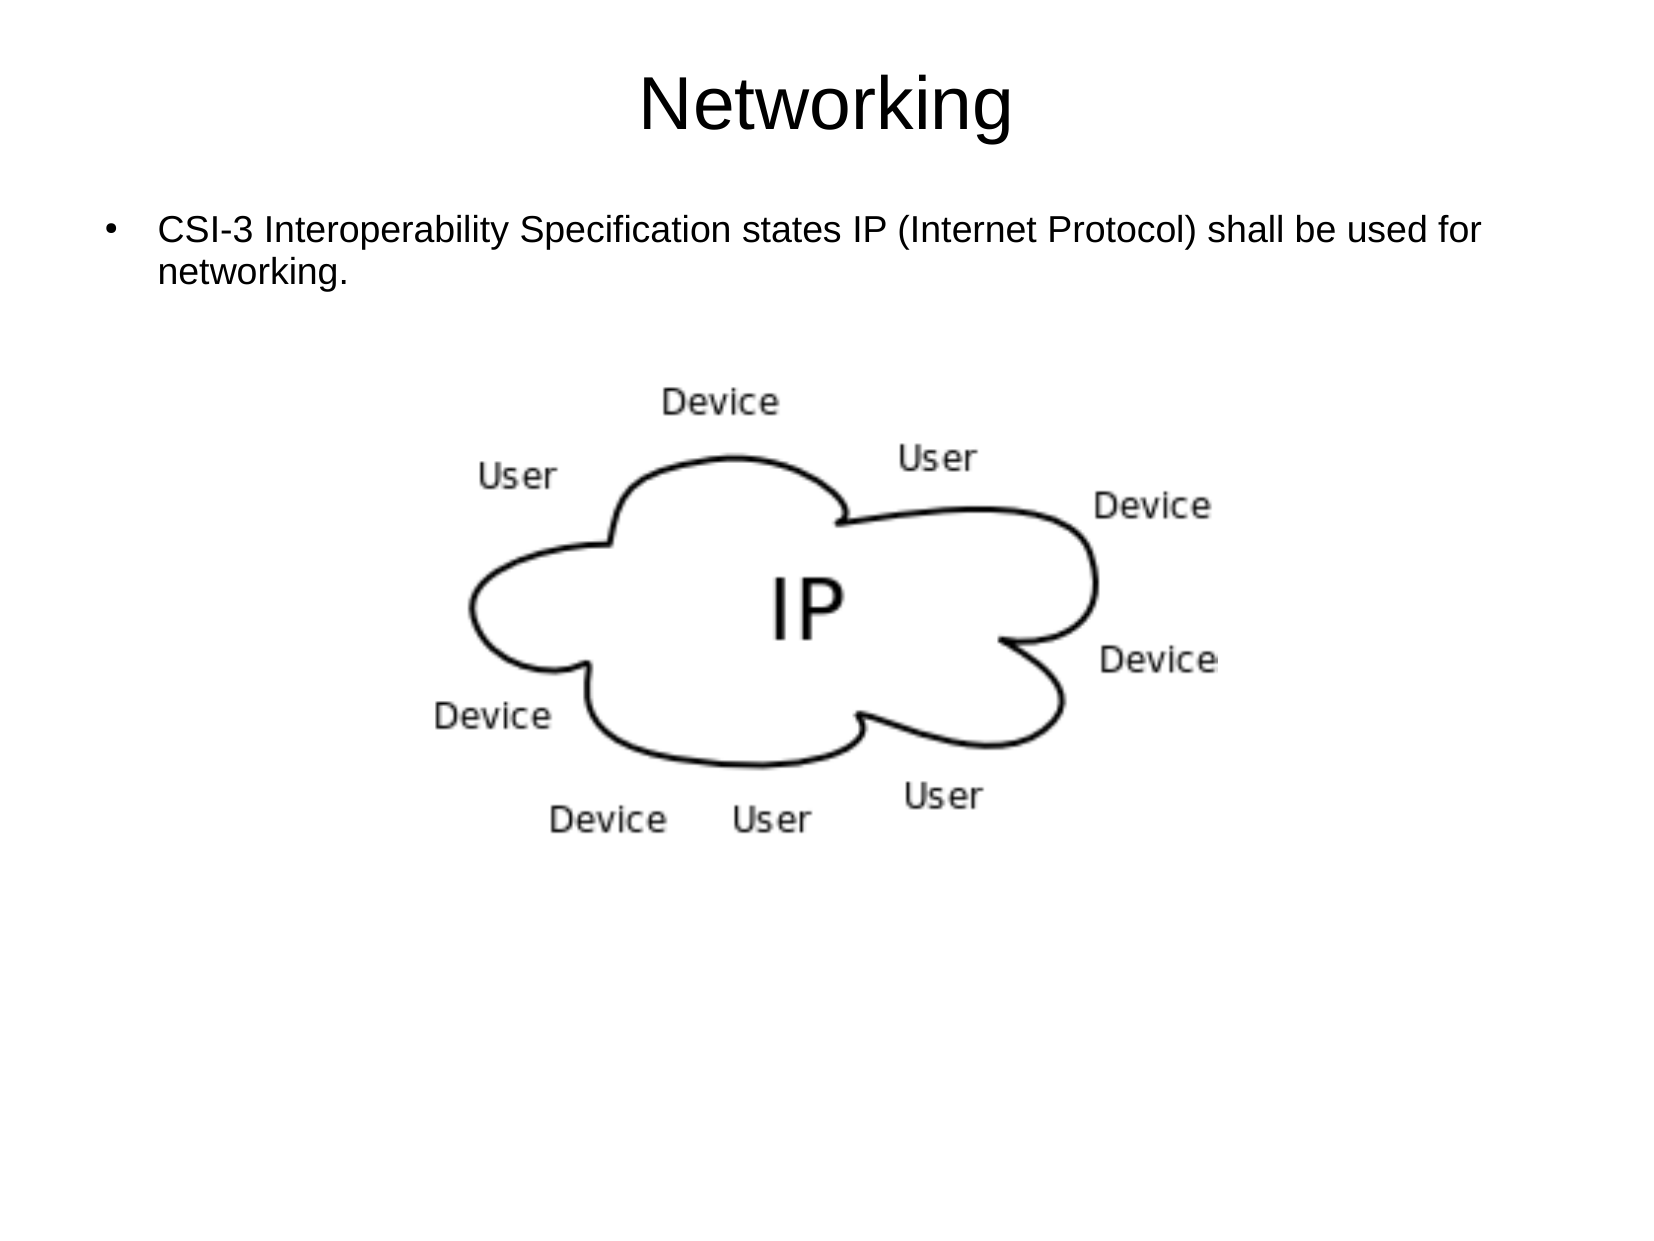

# Networking
CSI-3 Interoperability Specification states IP (Internet Protocol) shall be used for networking.